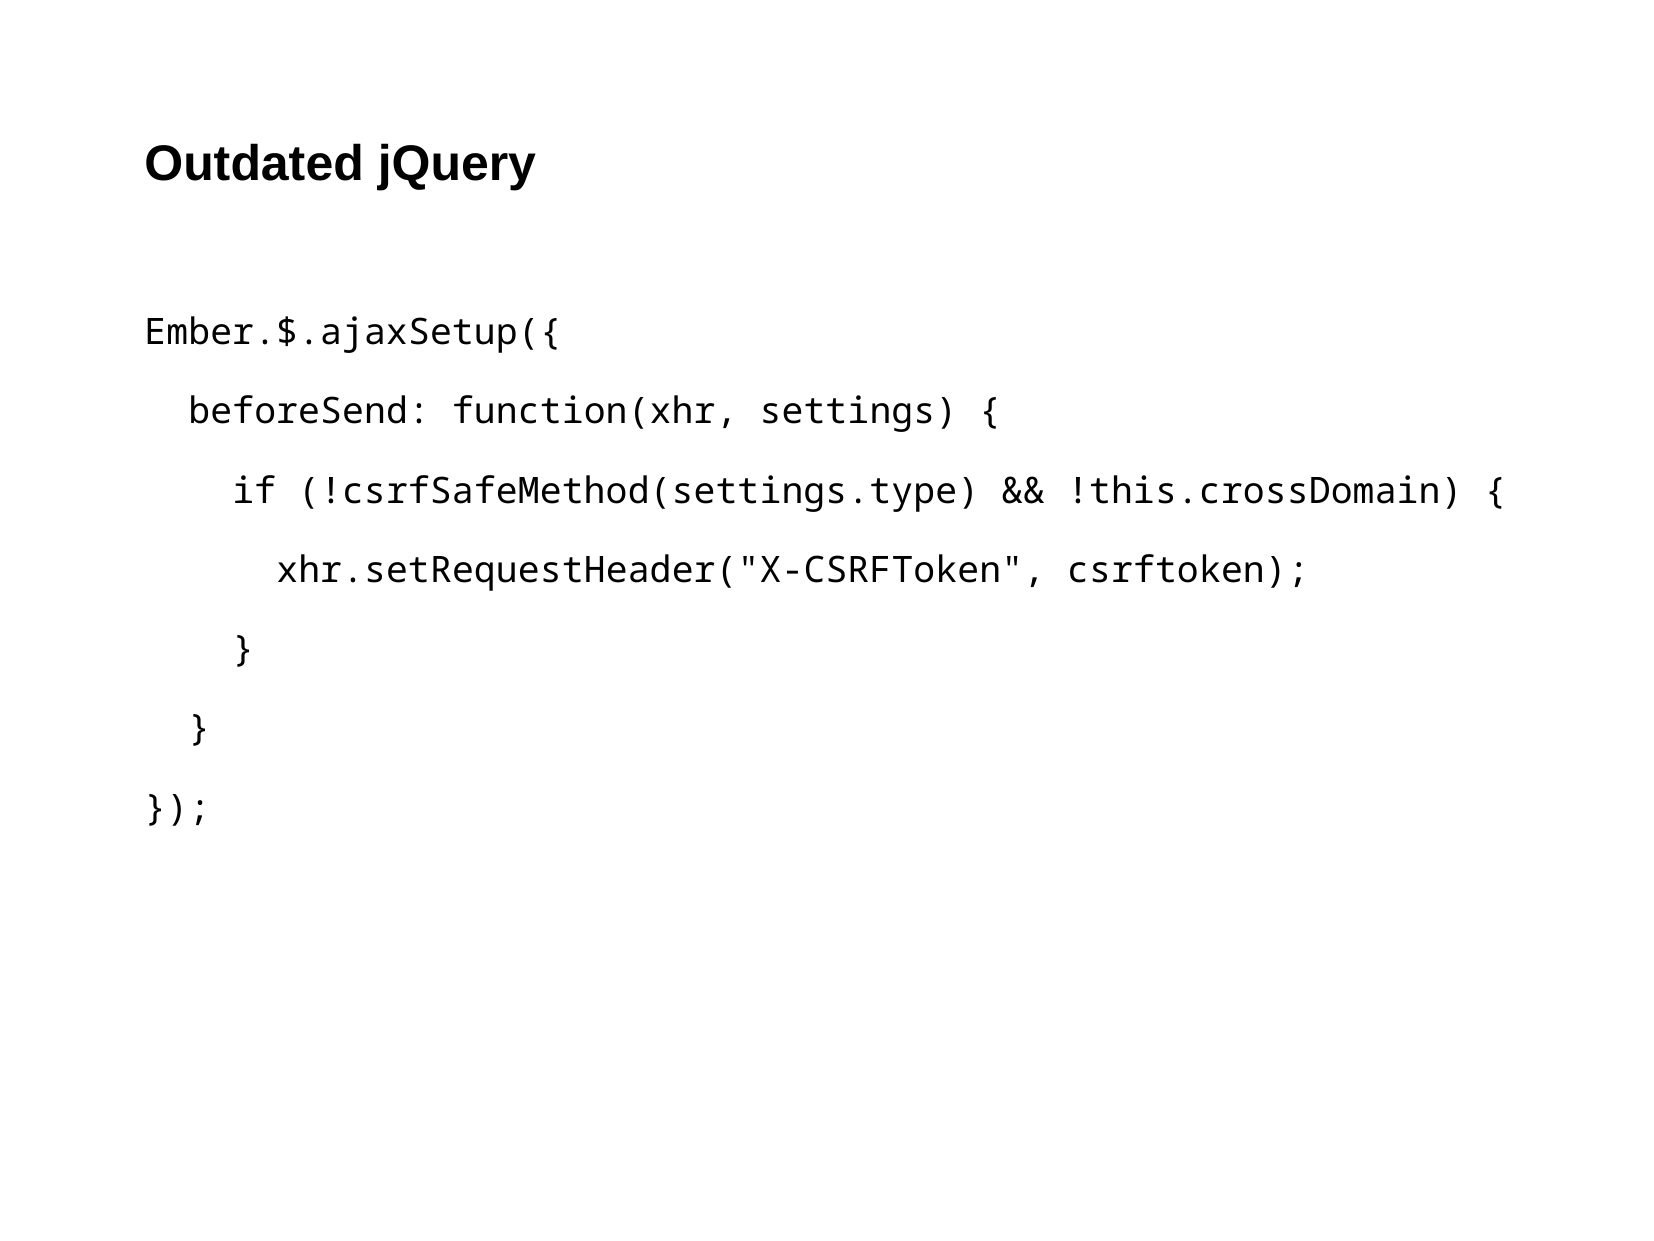

# Outdated jQuery
Ember.$.ajaxSetup({
 beforeSend: function(xhr, settings) {
 if (!csrfSafeMethod(settings.type) && !this.crossDomain) {
 xhr.setRequestHeader("X-CSRFToken", csrftoken);
 }
 }
});